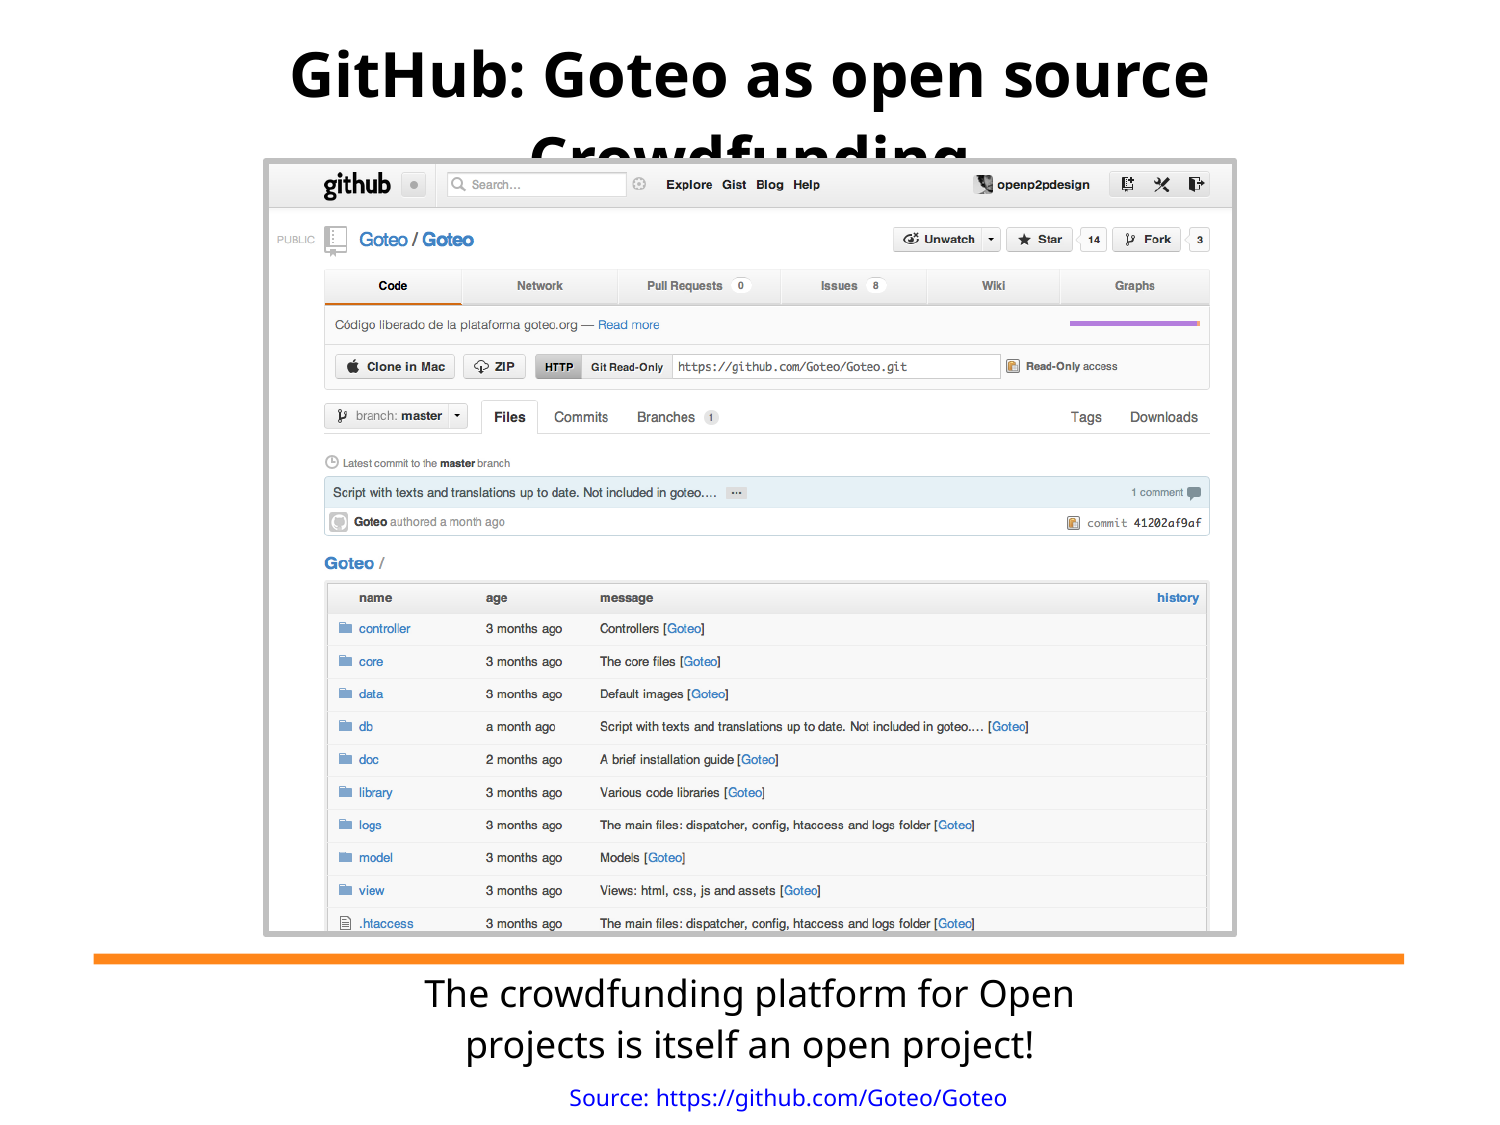

# GitHub: Goteo as open source Crowdfunding
The crowdfunding platform for Open projects is itself an open project!
Source: https://github.com/Goteo/Goteo